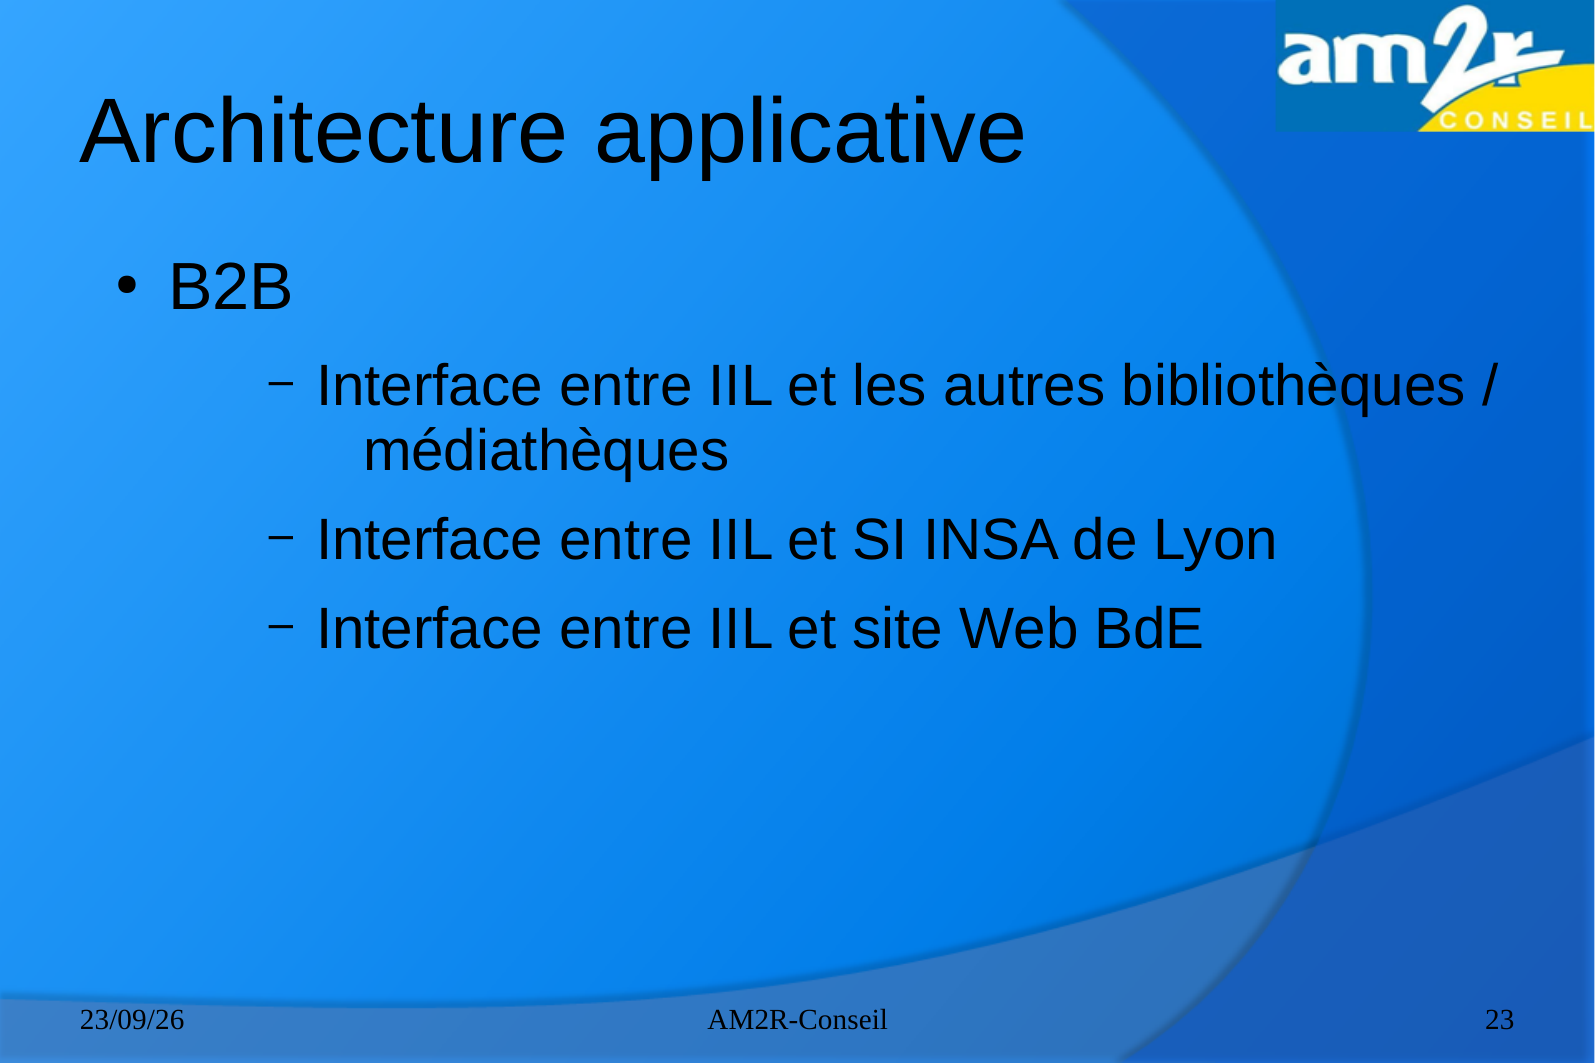

# Architecture applicative
B2B
Interface entre IIL et les autres bibliothèques / médiathèques
Interface entre IIL et SI INSA de Lyon
Interface entre IIL et site Web BdE
AM2R-Conseil
23